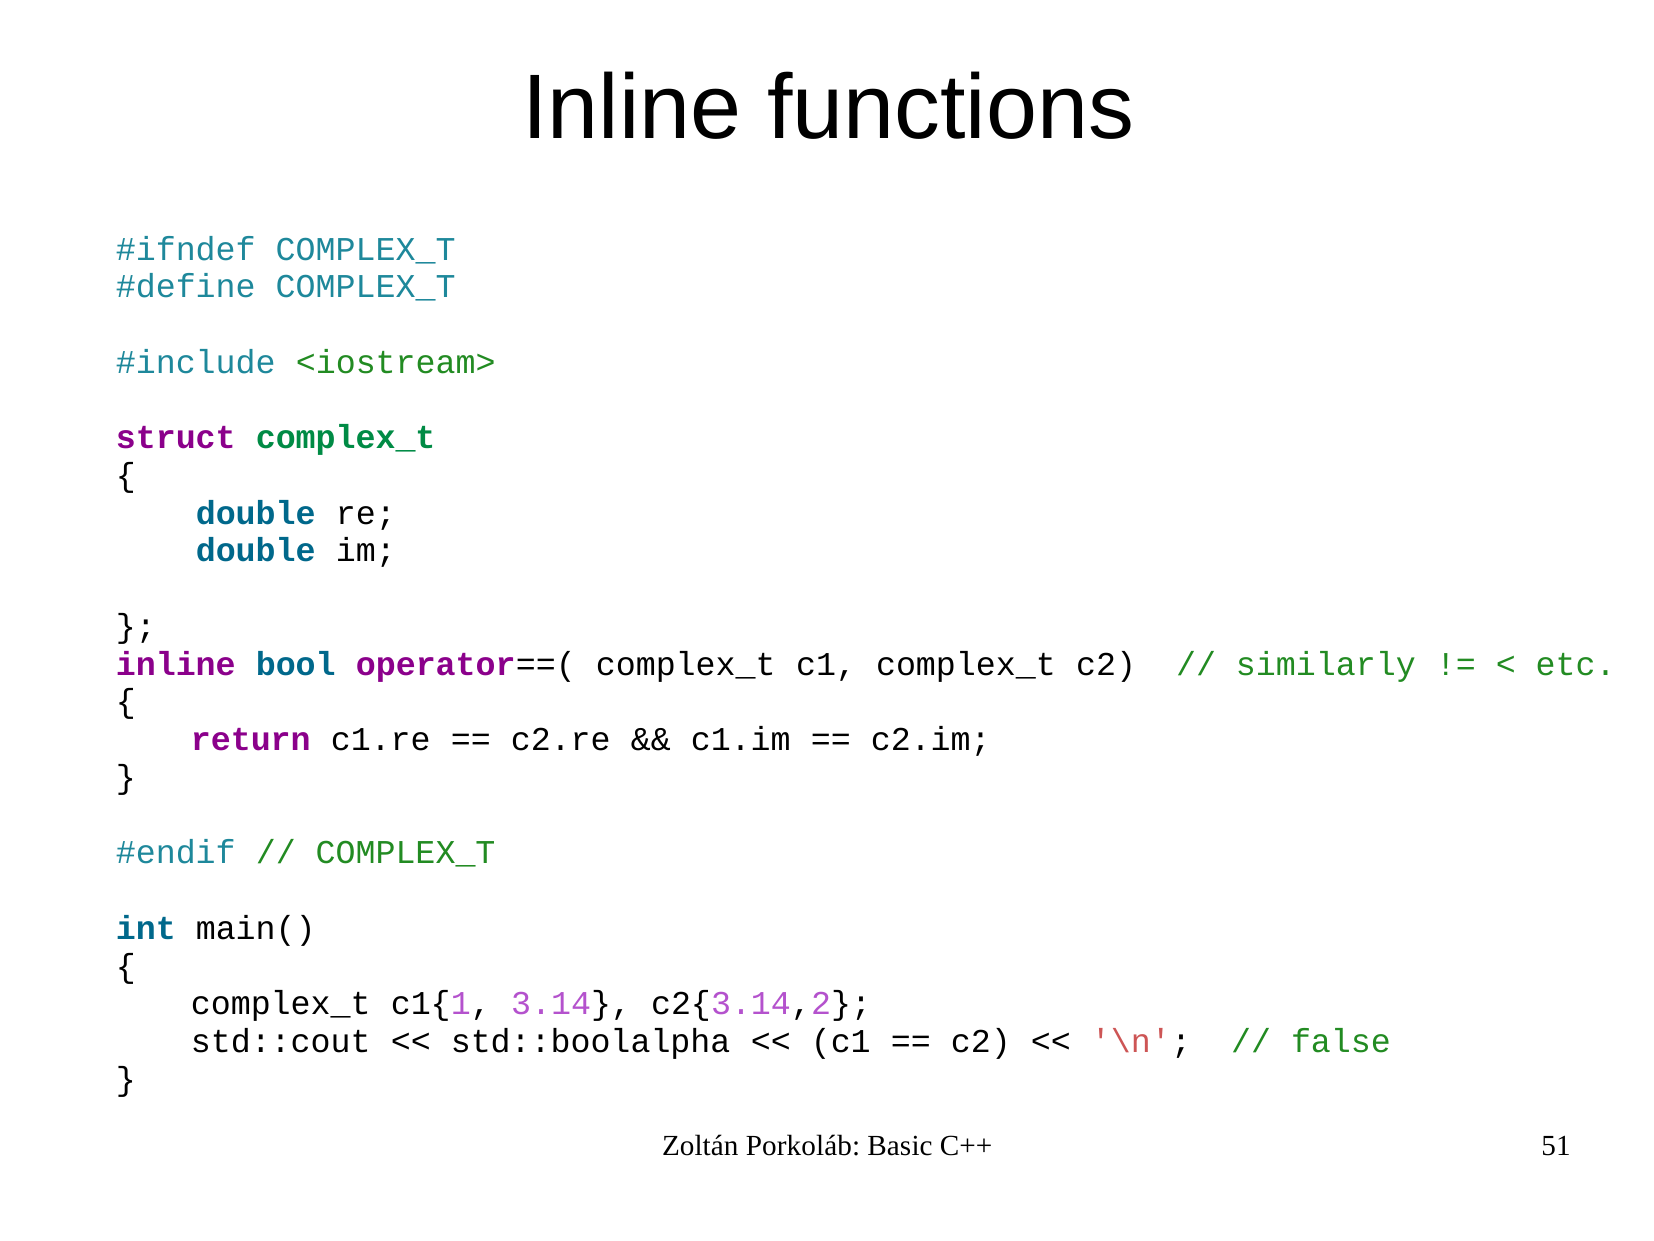

# Inline functions
#ifndef COMPLEX_T
#define COMPLEX_T
#include <iostream>
struct complex_t
{
 double re;
 double im;
};
inline bool operator==( complex_t c1, complex_t c2) // similarly != < etc.
{
	return c1.re == c2.re && c1.im == c2.im;
}
#endif // COMPLEX_T
int main()
{
	complex_t c1{1, 3.14}, c2{3.14,2};
	std::cout << std::boolalpha << (c1 == c2) << '\n'; // false
}
Zoltán Porkoláb: Basic C++
51